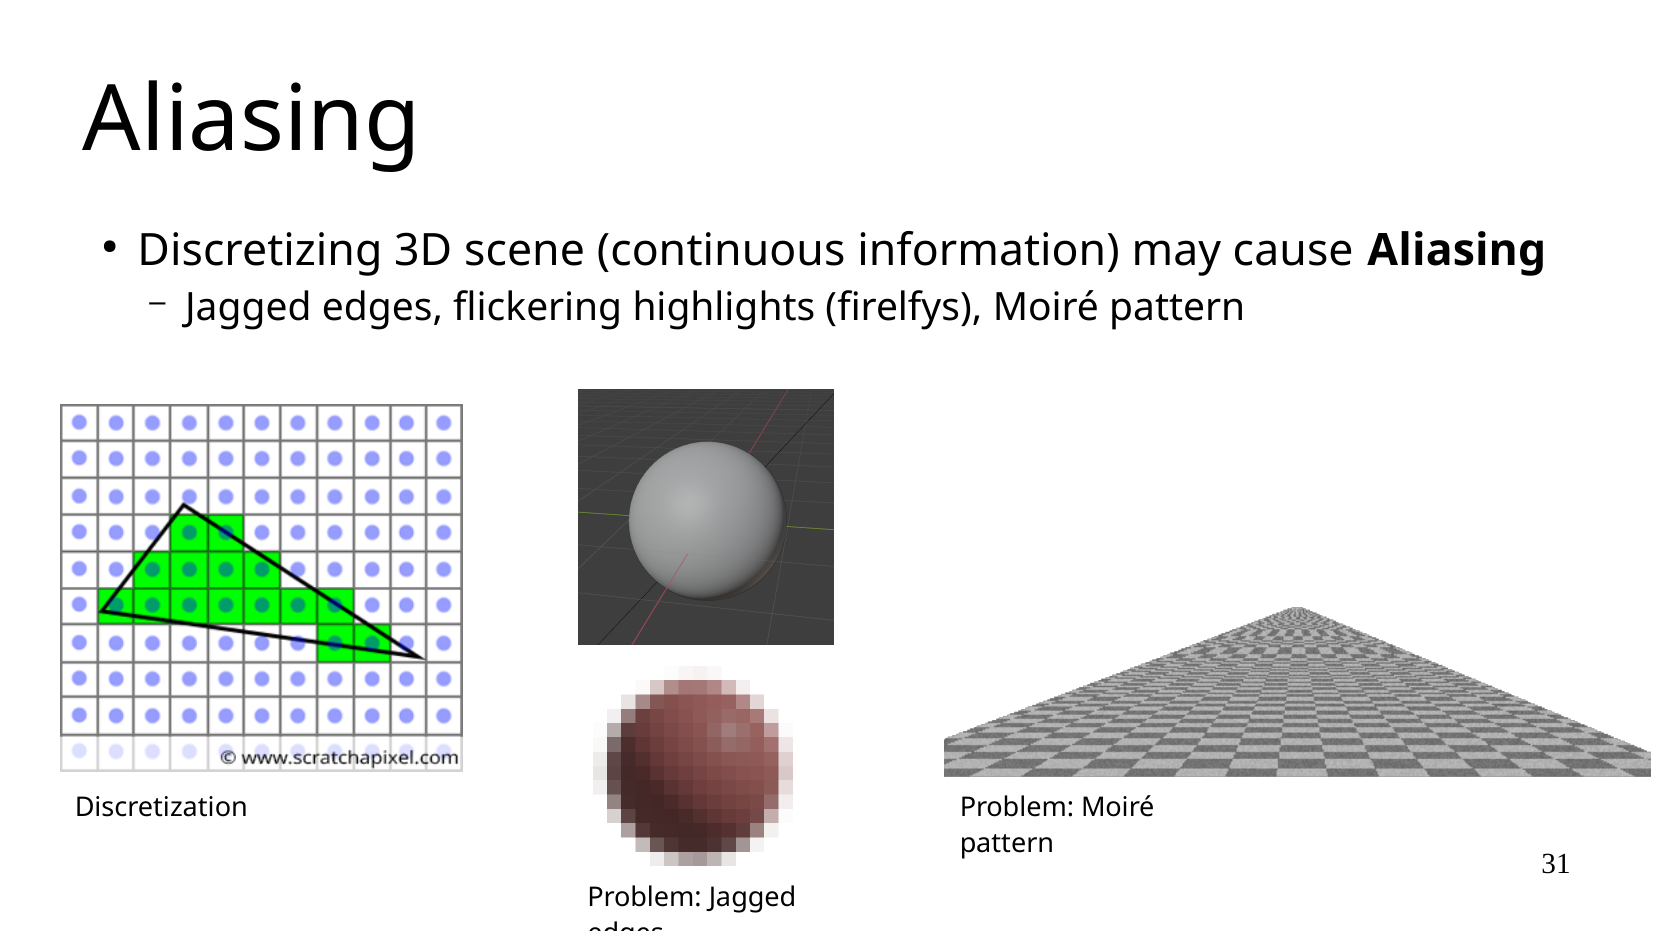

# Aliasing
Discretizing 3D scene (continuous information) may cause Aliasing
Jagged edges, flickering highlights (firelfys), Moiré pattern
Discretization
Problem: Moiré pattern
31
Problem: Jagged edges